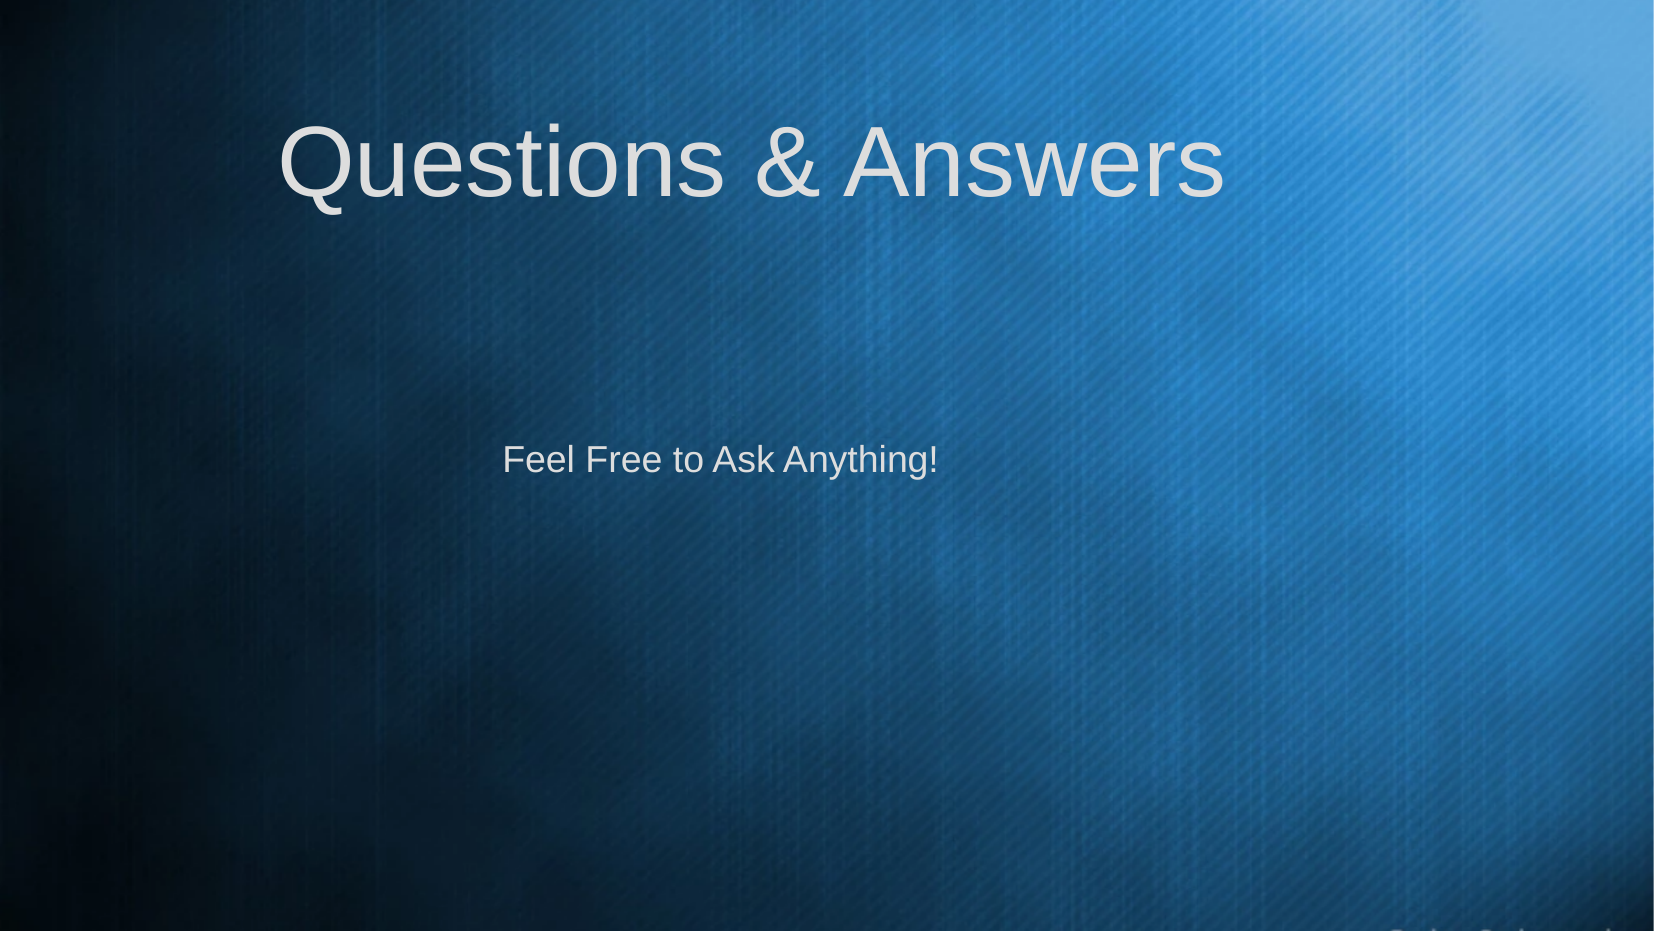

Questions & Answers
Feel Free to Ask Anything!